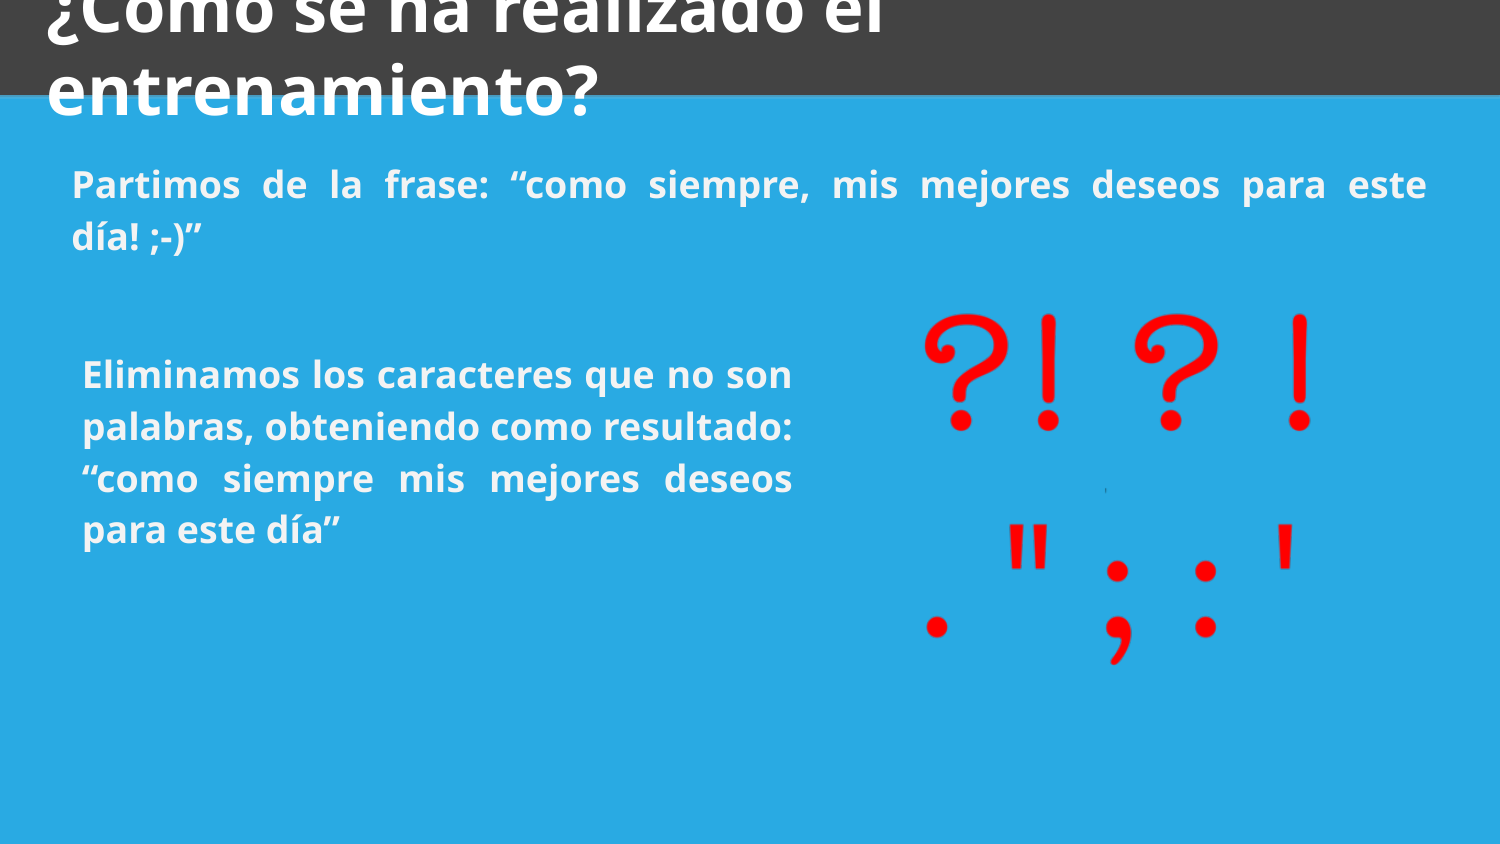

# ¿Cómo se ha realizado el entrenamiento?
Partimos de la frase: “como siempre, mis mejores deseos para este día! ;-)”
Eliminamos los caracteres que no son palabras, obteniendo como resultado: “como siempre mis mejores deseos para este día”